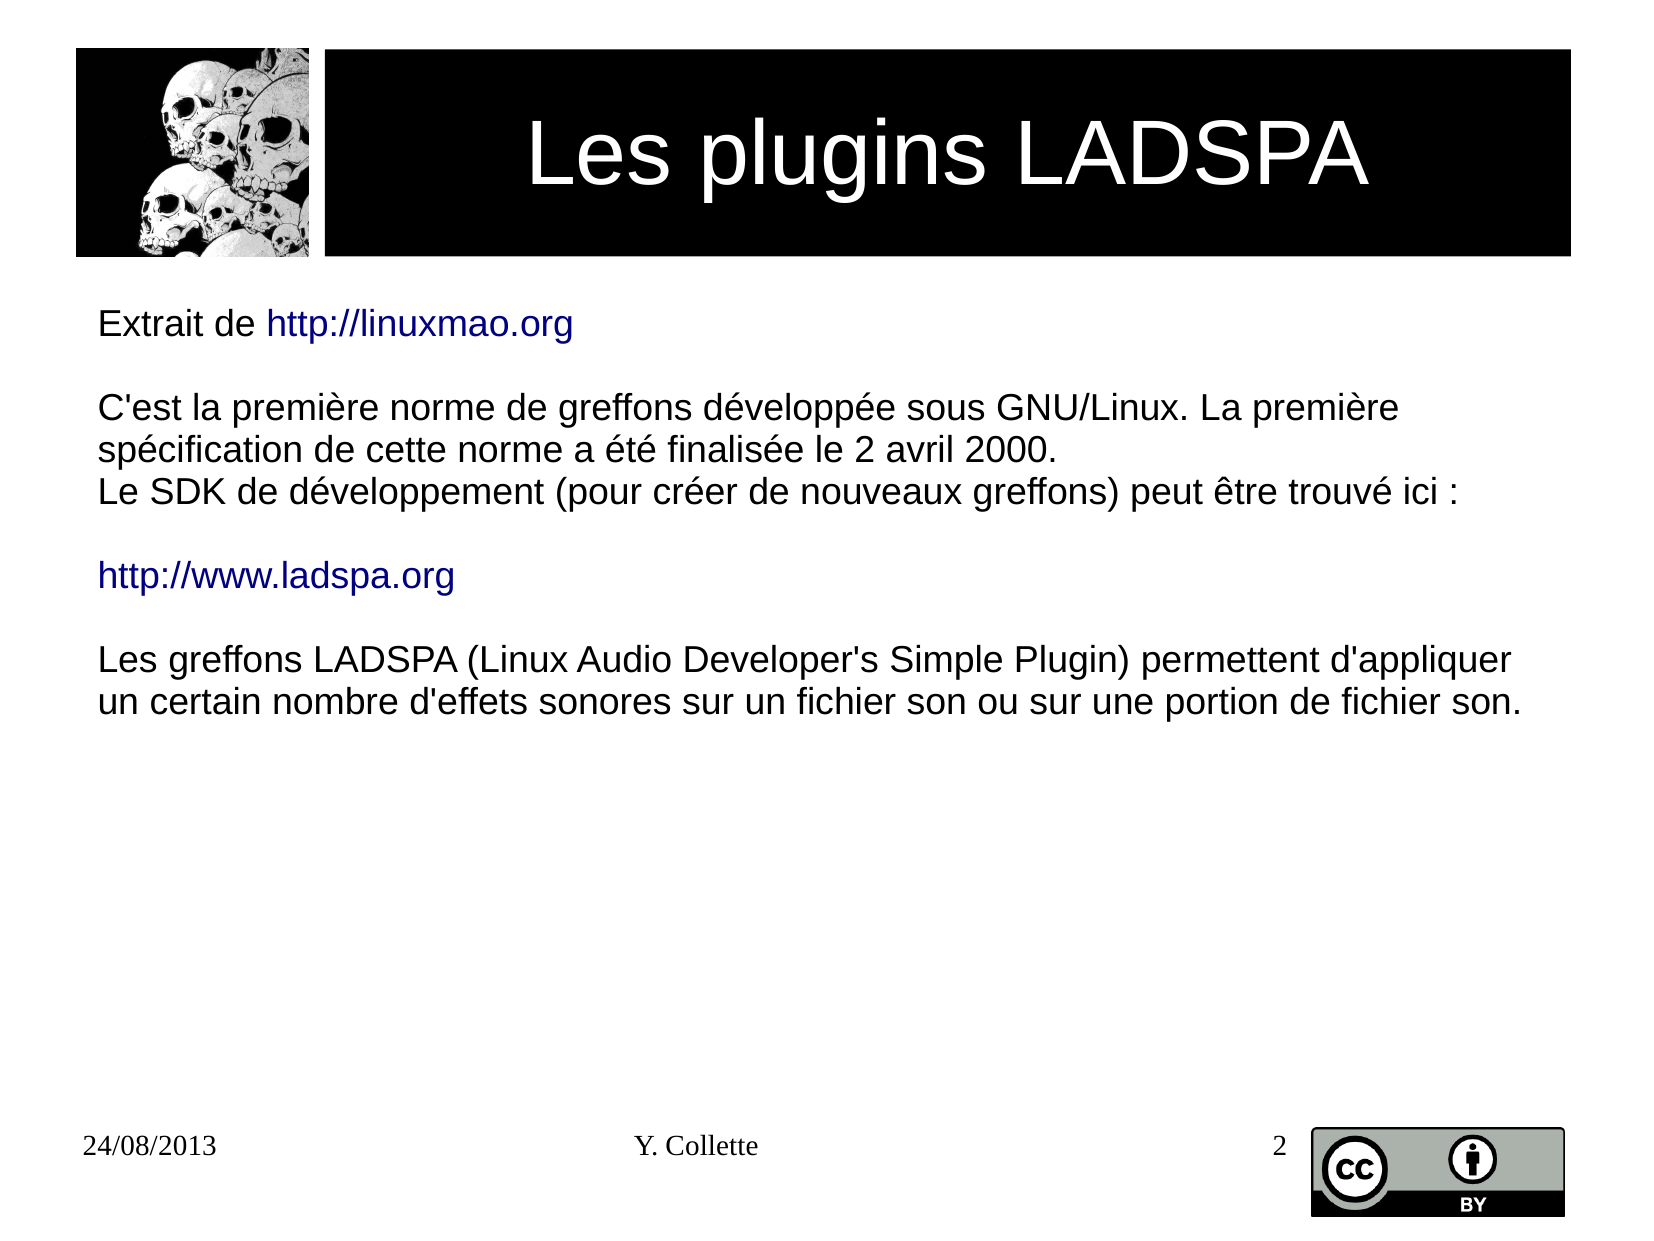

# Les plugins LADSPA
Extrait de http://linuxmao.org
C'est la première norme de greffons développée sous GNU/Linux. La première spécification de cette norme a été finalisée le 2 avril 2000.
Le SDK de développement (pour créer de nouveaux greffons) peut être trouvé ici :
http://www.ladspa.org
Les greffons LADSPA (Linux Audio Developer's Simple Plugin) permettent d'appliquer un certain nombre d'effets sonores sur un fichier son ou sur une portion de fichier son.
Y. Collette
2